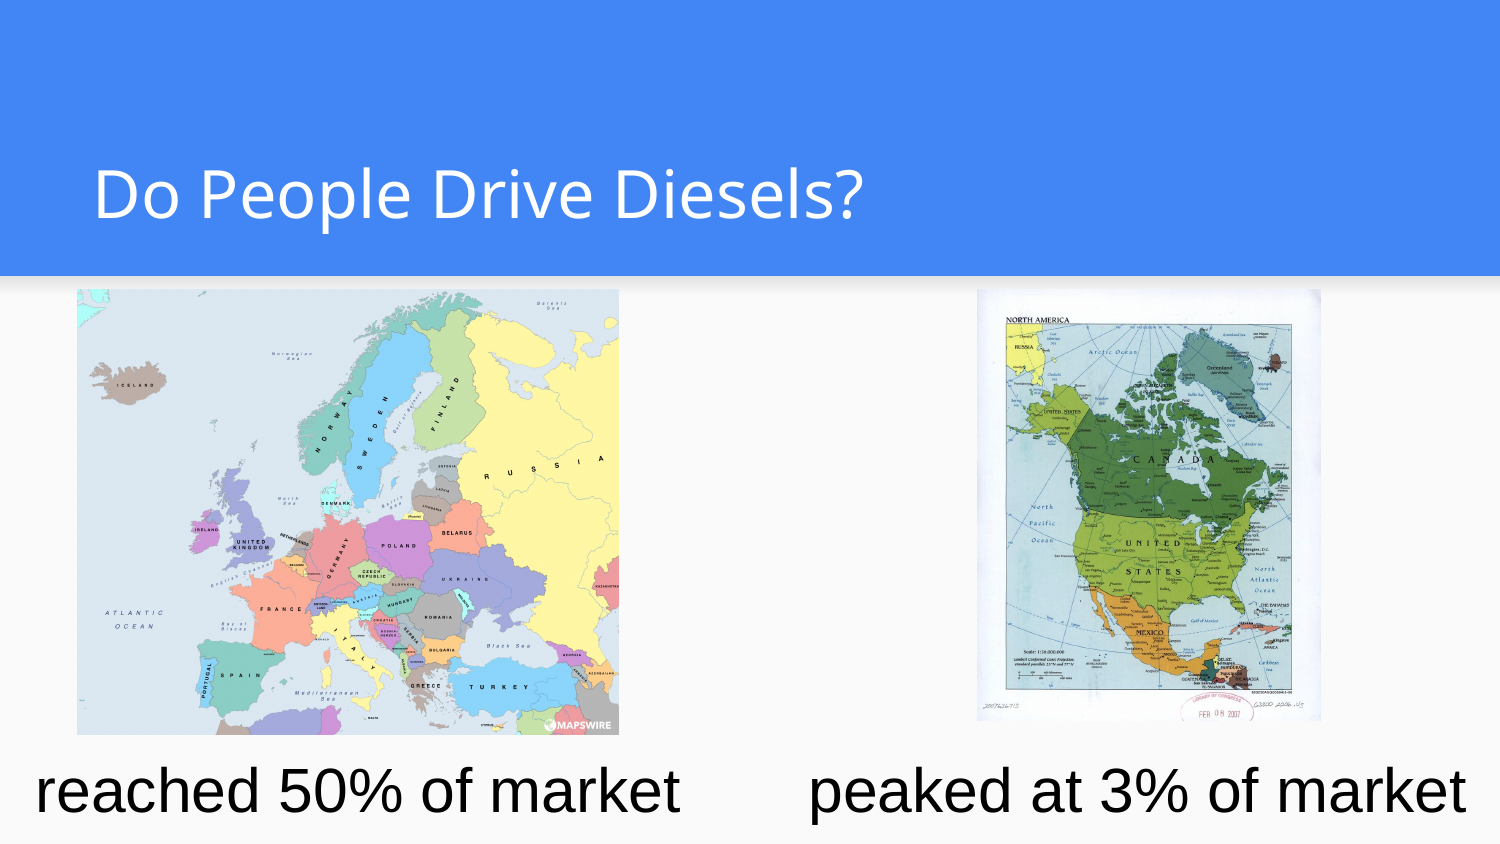

# Do People Drive Diesels?
reached 50% of market
peaked at 3% of market